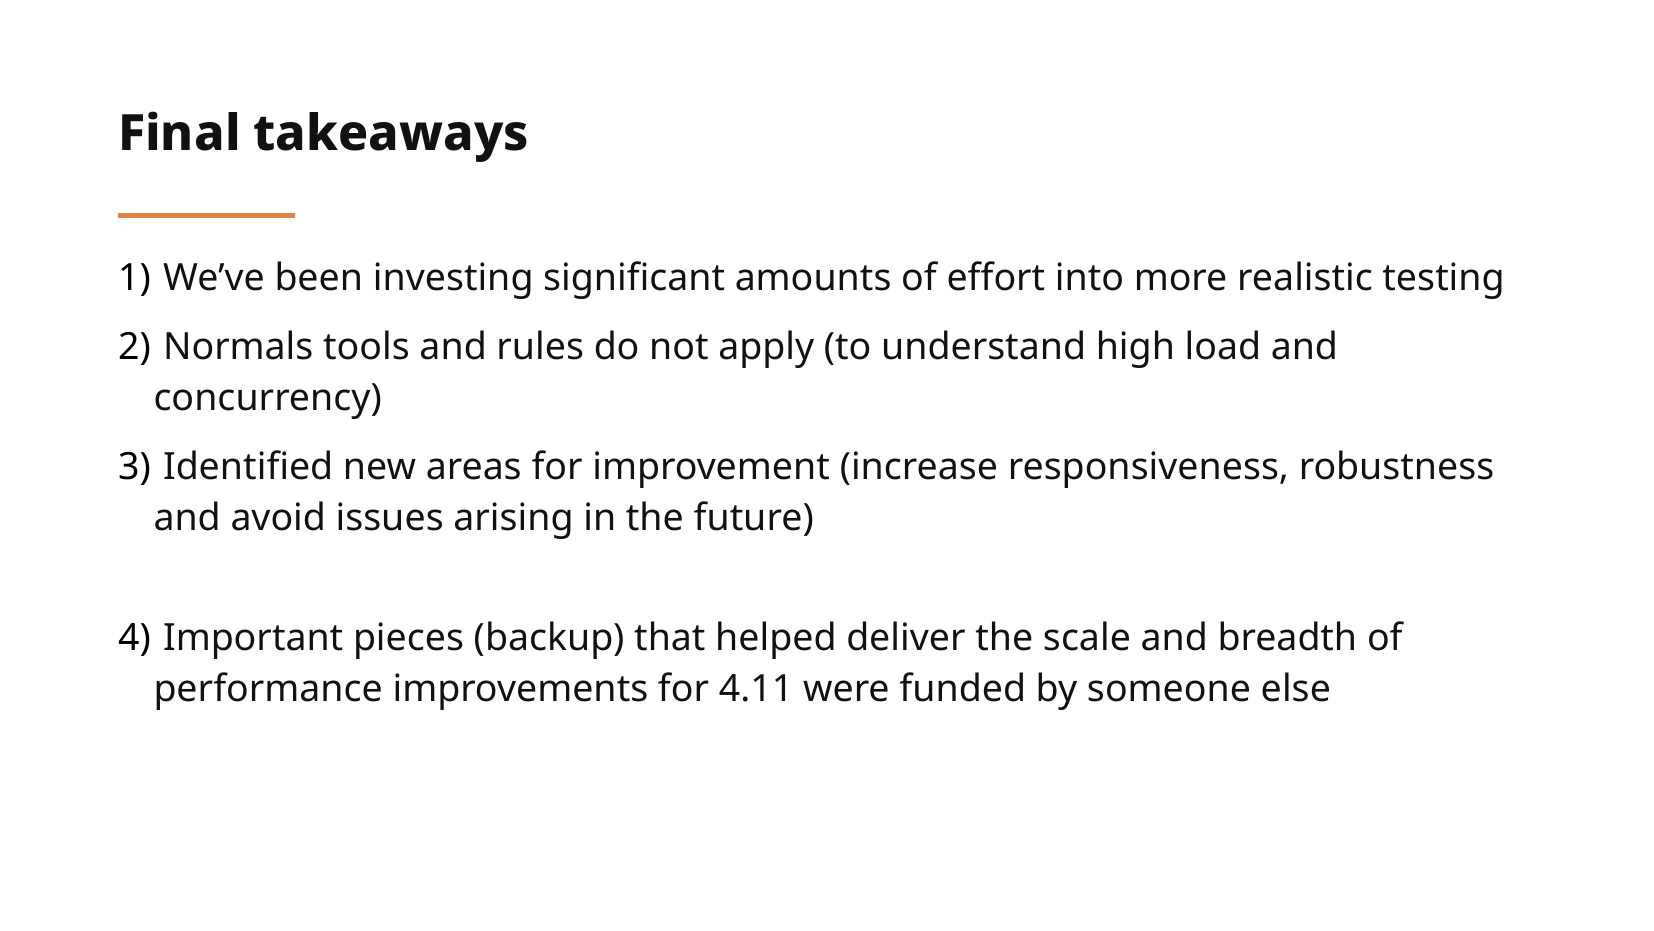

# Final takeaways
 We’ve been investing significant amounts of effort into more realistic testing
 Normals tools and rules do not apply (to understand high load and concurrency)
 Identified new areas for improvement (increase responsiveness, robustness and avoid issues arising in the future)
 Important pieces (backup) that helped deliver the scale and breadth of performance improvements for 4.11 were funded by someone else